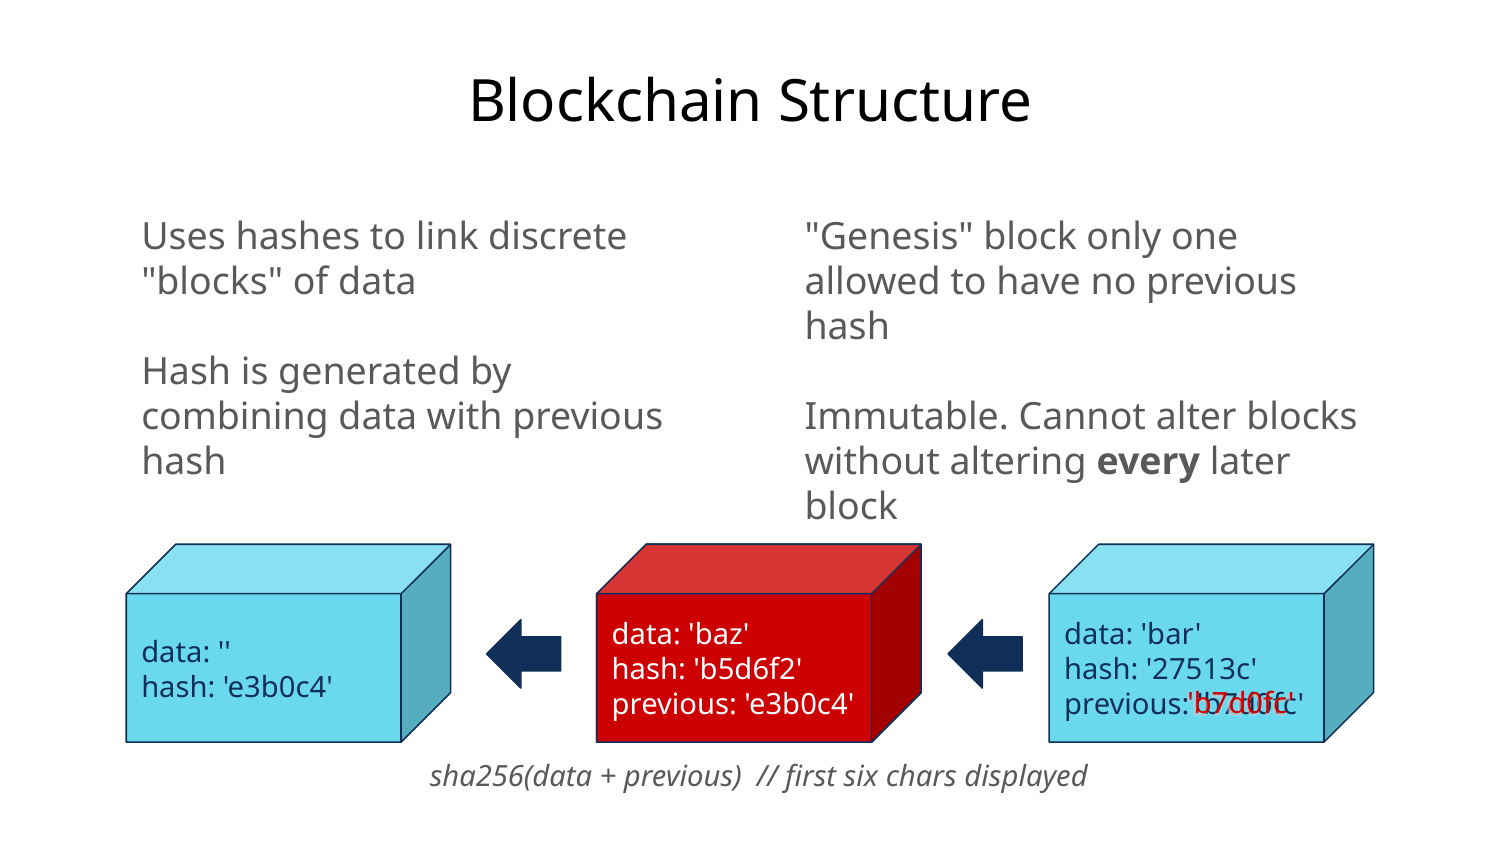

Blockchain Structure
# Uses hashes to link discrete "blocks" of data
Hash is generated by combining data with previous hash
"Genesis" block only one allowed to have no previous hash
Immutable. Cannot alter blocks without altering every later block
data: ''
hash: 'e3b0c4'
data: 'foo'
hash: 'b7d0fc'
previous: 'e3b0c4'
data: 'baz'
hash: 'b5d6f2'
previous: 'e3b0c4'
data: 'bar'
hash: '27513c'
previous: 'b7d0fc'
'b7d0fc'
sha256(data + previous) // first six chars displayed